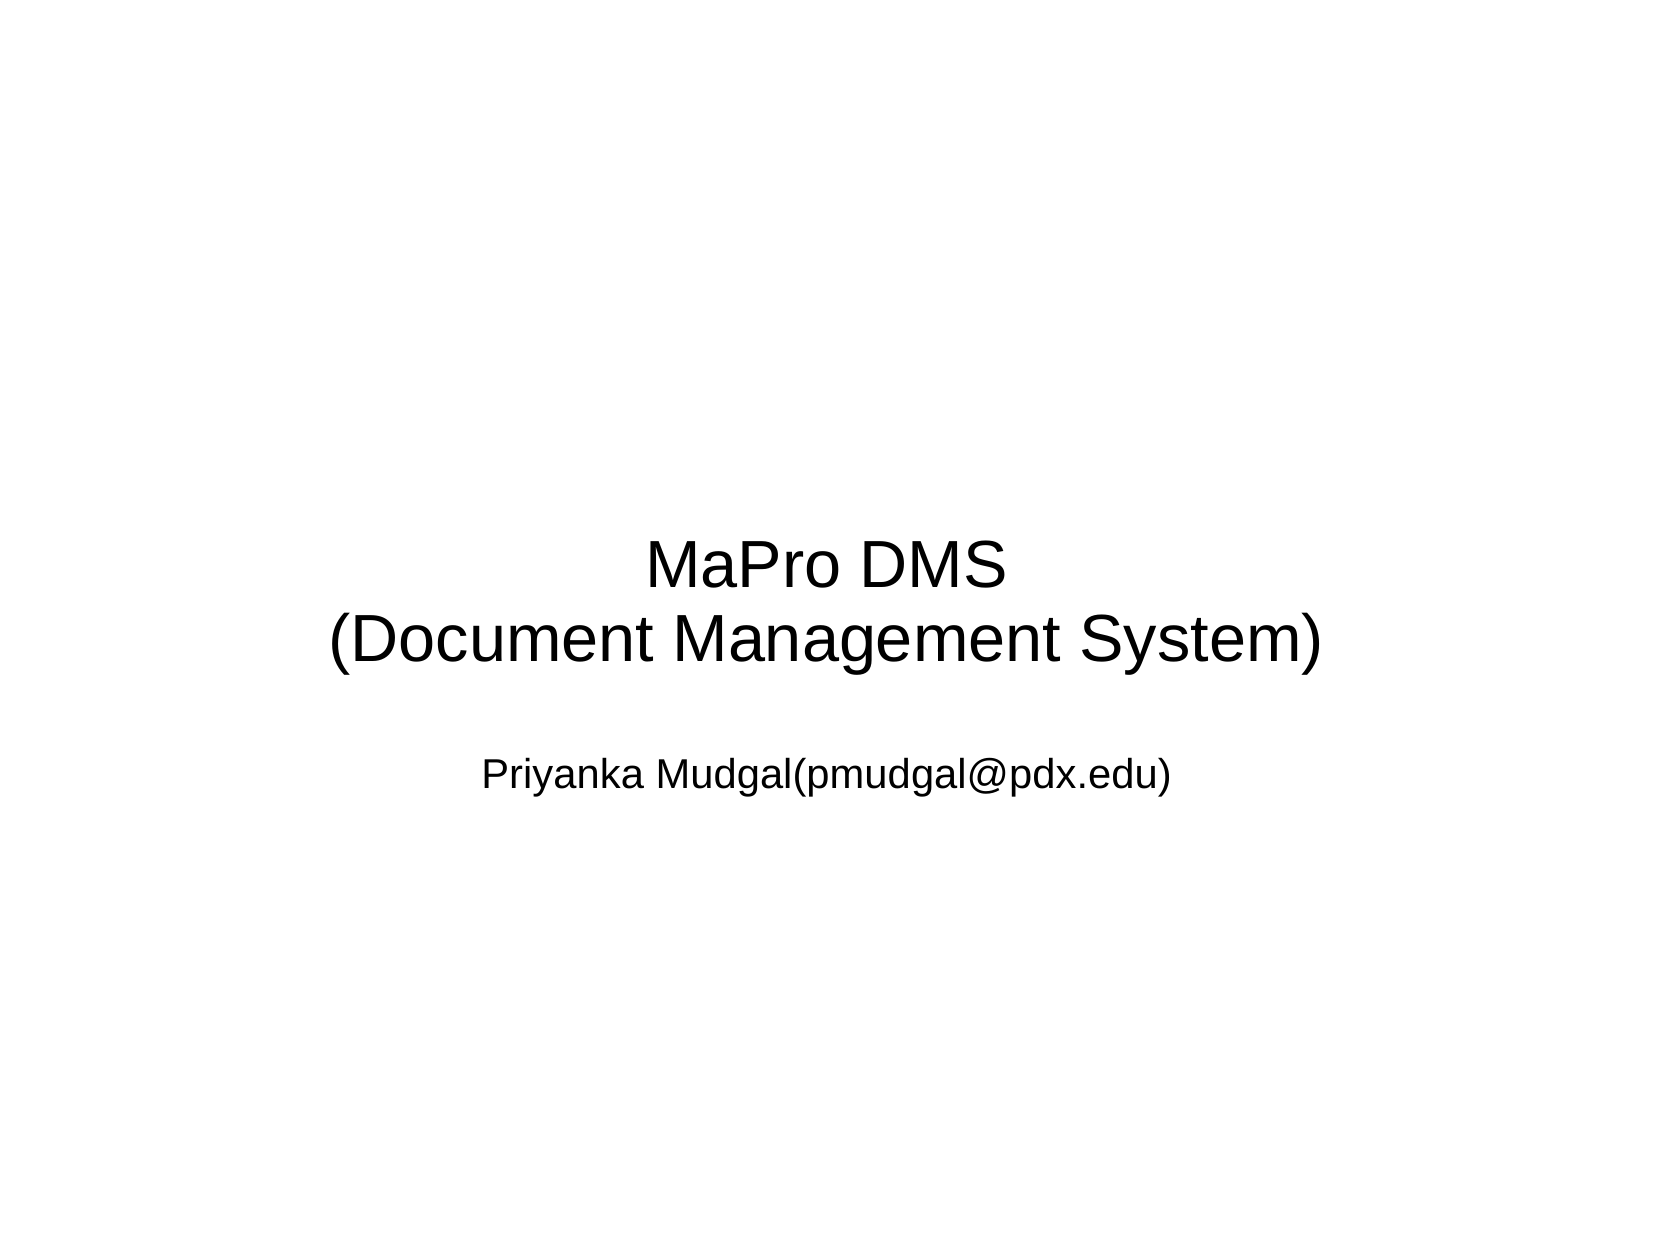

# MaPro DMS
(Document Management System)
Priyanka Mudgal(pmudgal@pdx.edu)